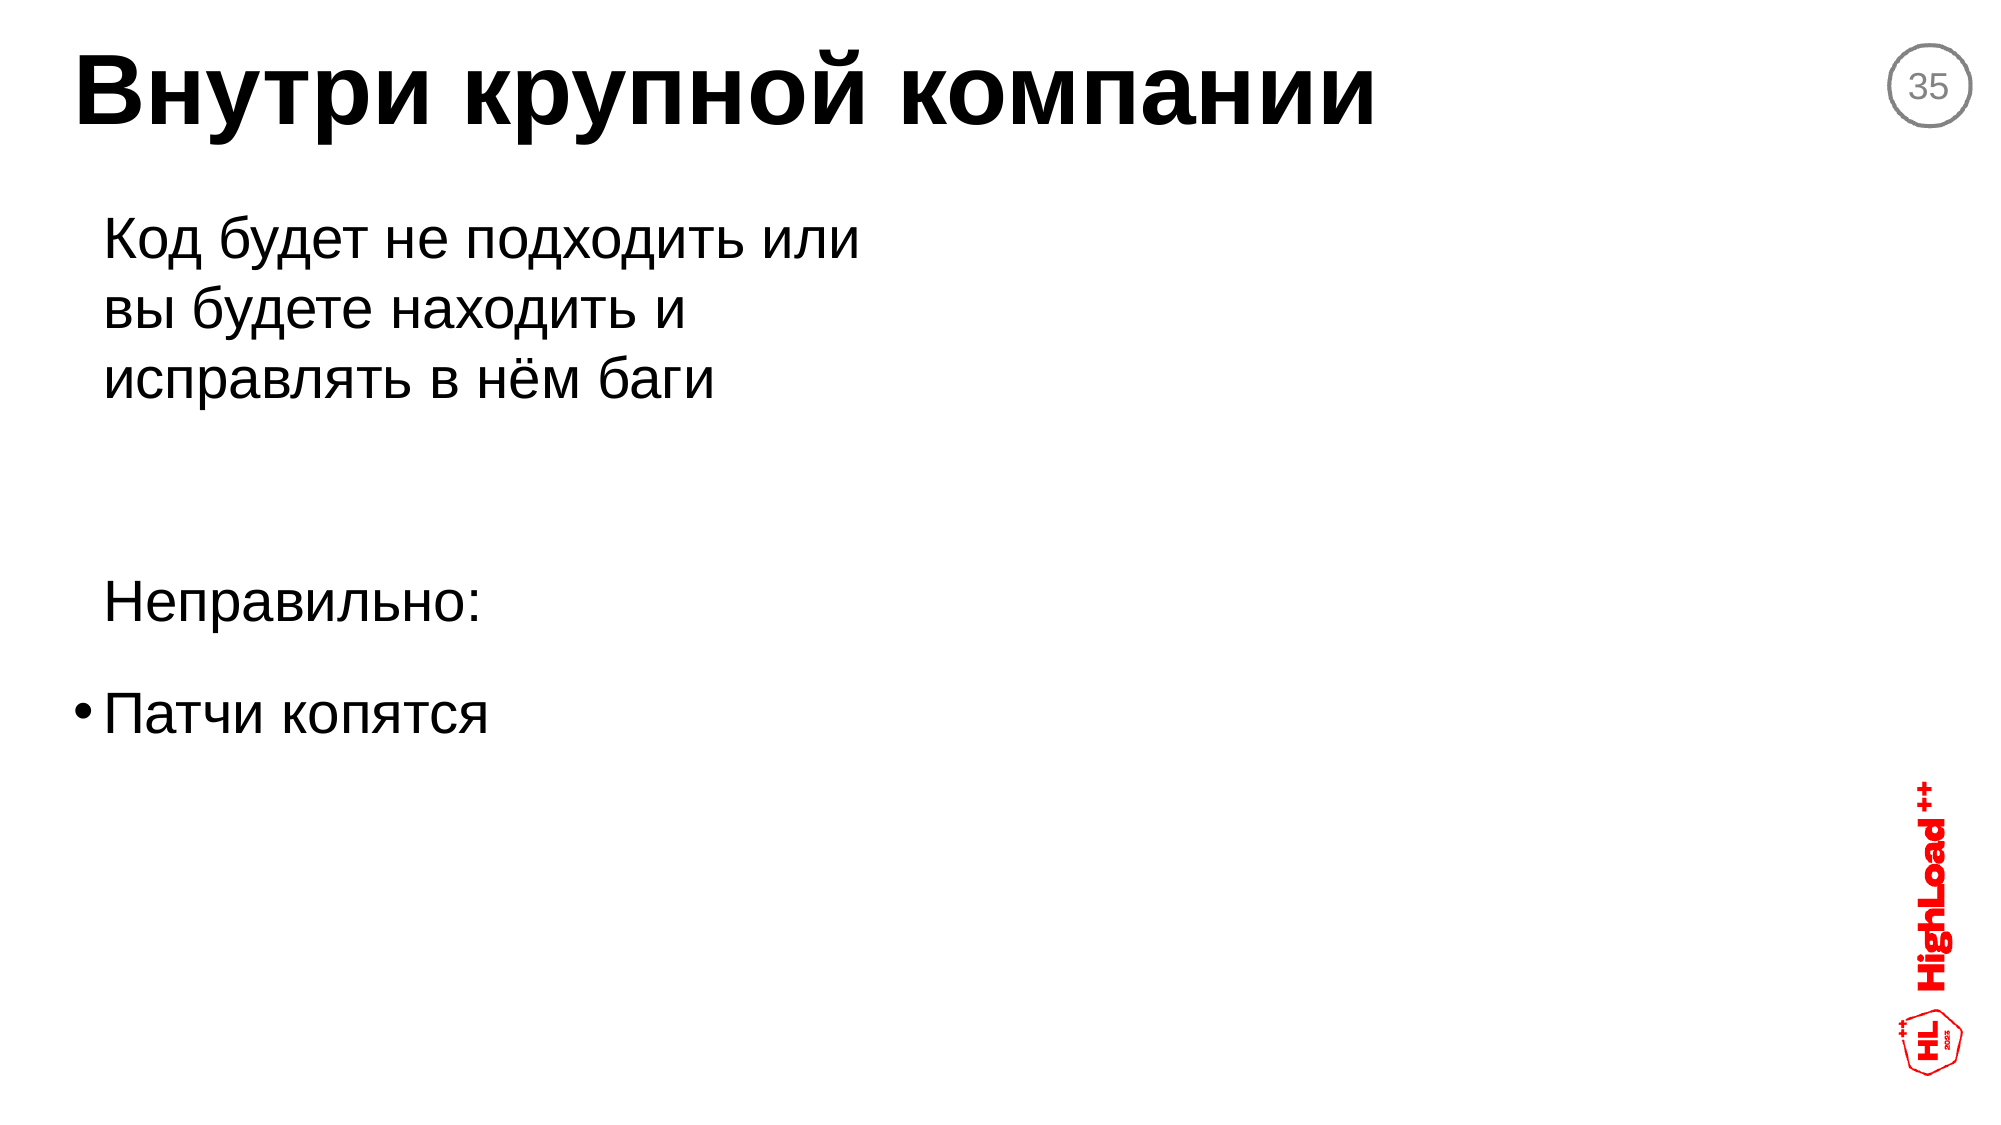

# Внутри крупной компании
35
Код будет не подходить или вы будете находить и исправлять в нём баги
Неправильно:
Патчи копятся